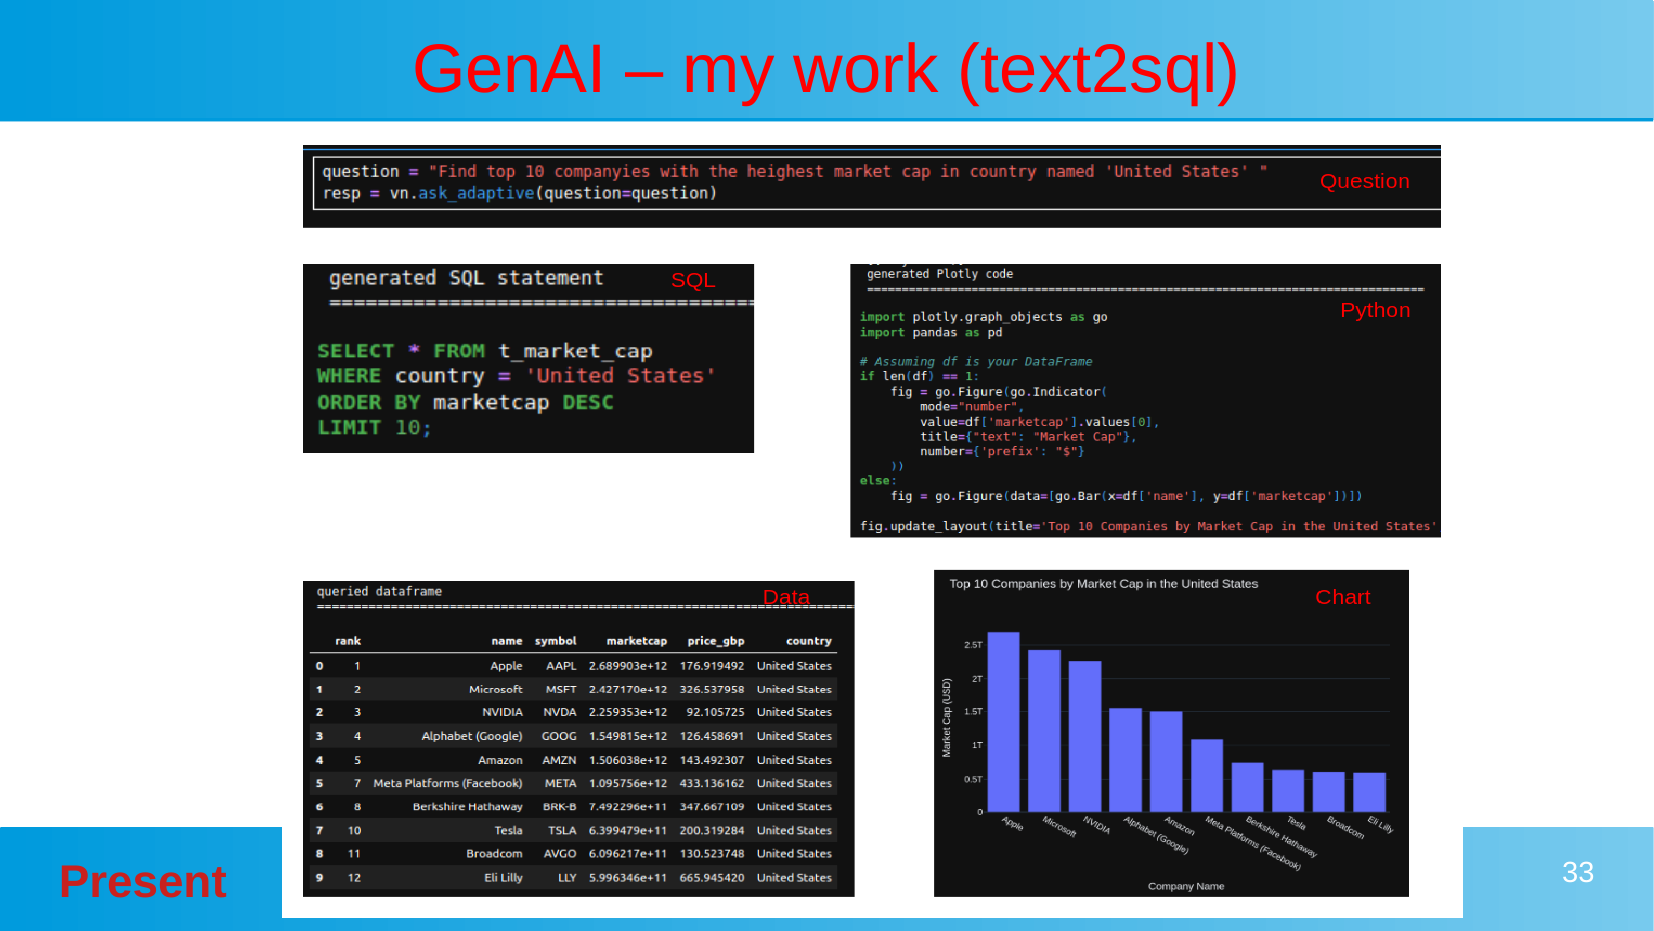

# GenAI – my work (text2sql)
33